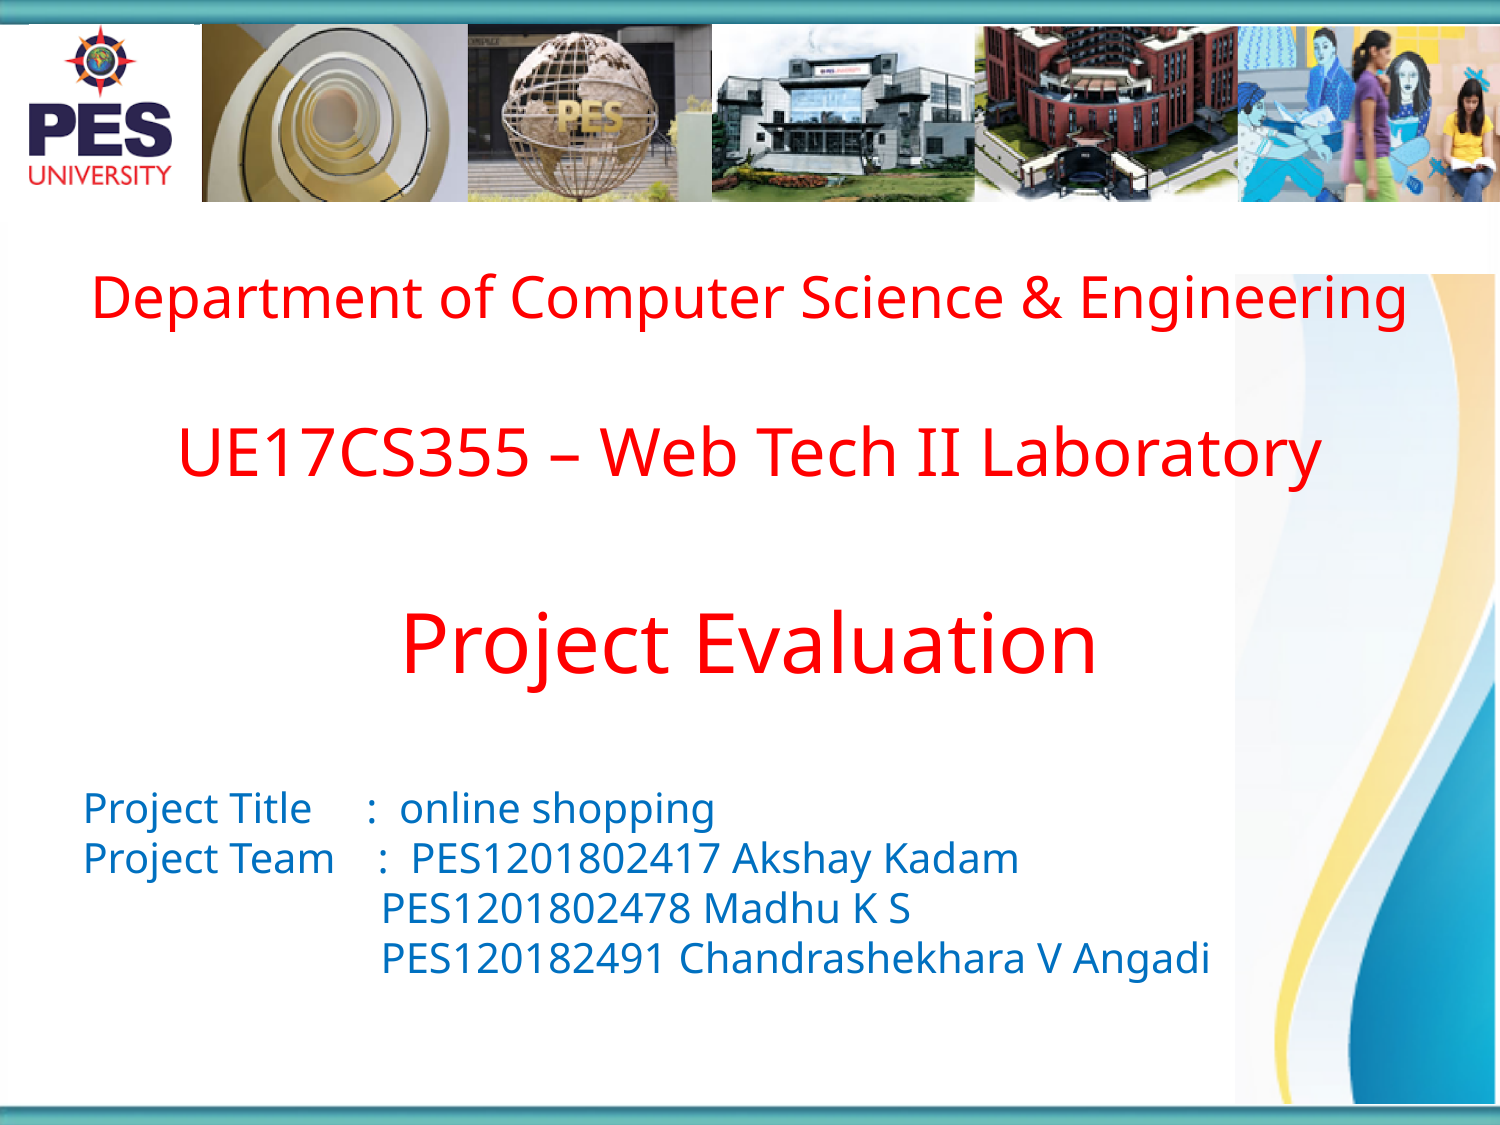

Department of Computer Science & Engineering
UE17CS355 – Web Tech II Laboratory
Project Evaluation
Project Title : online shopping
Project Team 	: PES1201802417 Akshay Kadam
		 PES1201802478 Madhu K S
		 PES120182491 Chandrashekhara V Angadi